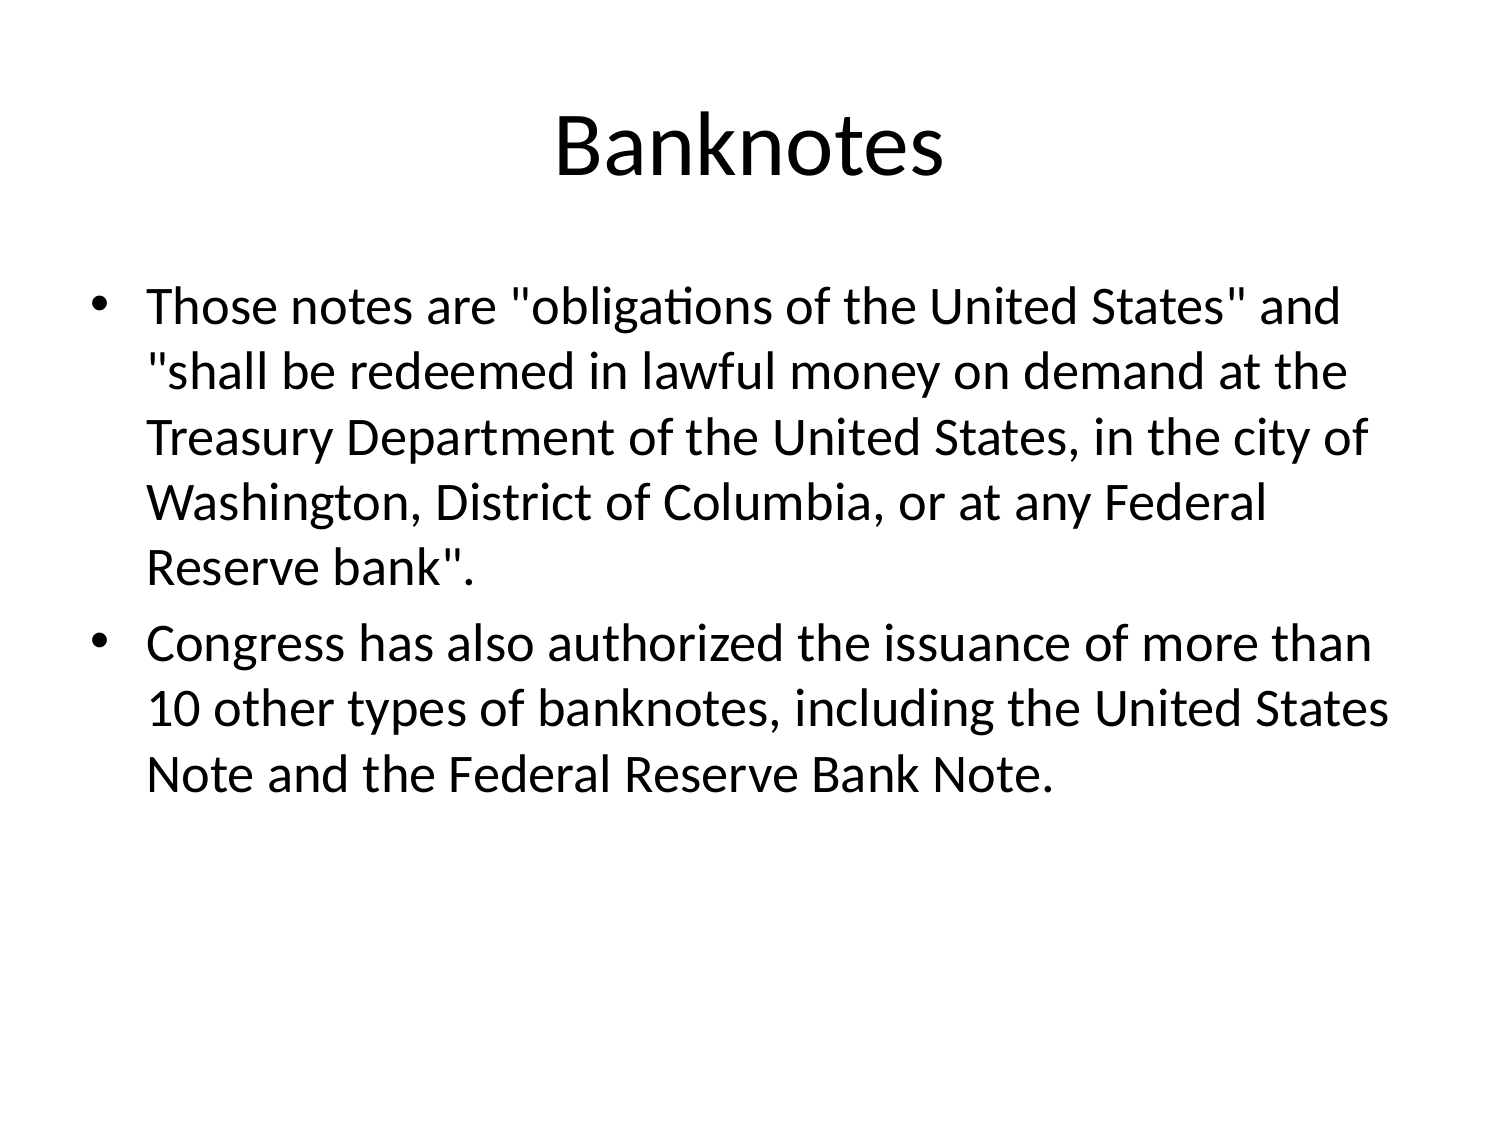

# Banknotes
Those notes are "obligations of the United States" and "shall be redeemed in lawful money on demand at the Treasury Department of the United States, in the city of Washington, District of Columbia, or at any Federal Reserve bank".
Congress has also authorized the issuance of more than 10 other types of banknotes, including the United States Note and the Federal Reserve Bank Note.